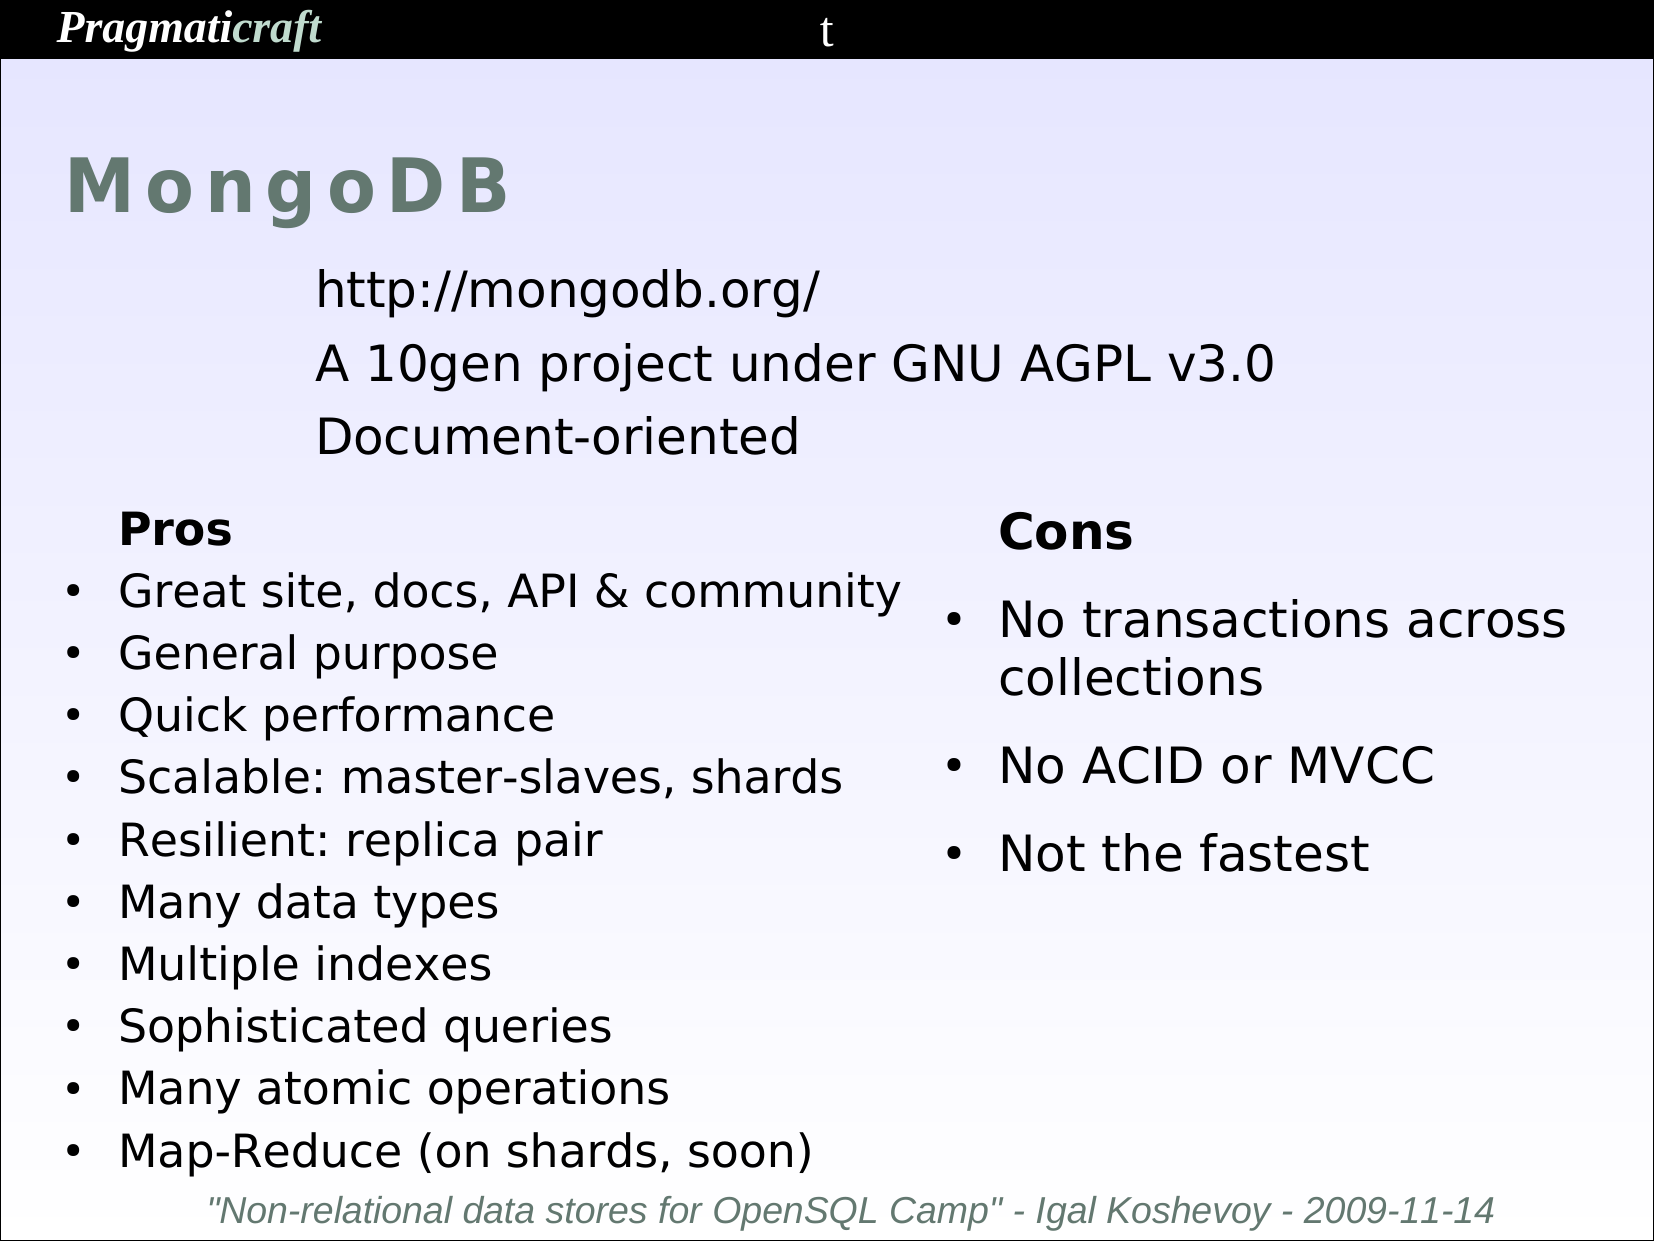

# MongoDB
http://mongodb.org/
A 10gen project under GNU AGPL v3.0
Document-oriented
Pros
Great site, docs, API & community
General purpose
Quick performance
Scalable: master-slaves, shards
Resilient: replica pair
Many data types
Multiple indexes
Sophisticated queries
Many atomic operations
Map-Reduce (on shards, soon)
Cons
No transactions across collections
No ACID or MVCC
Not the fastest